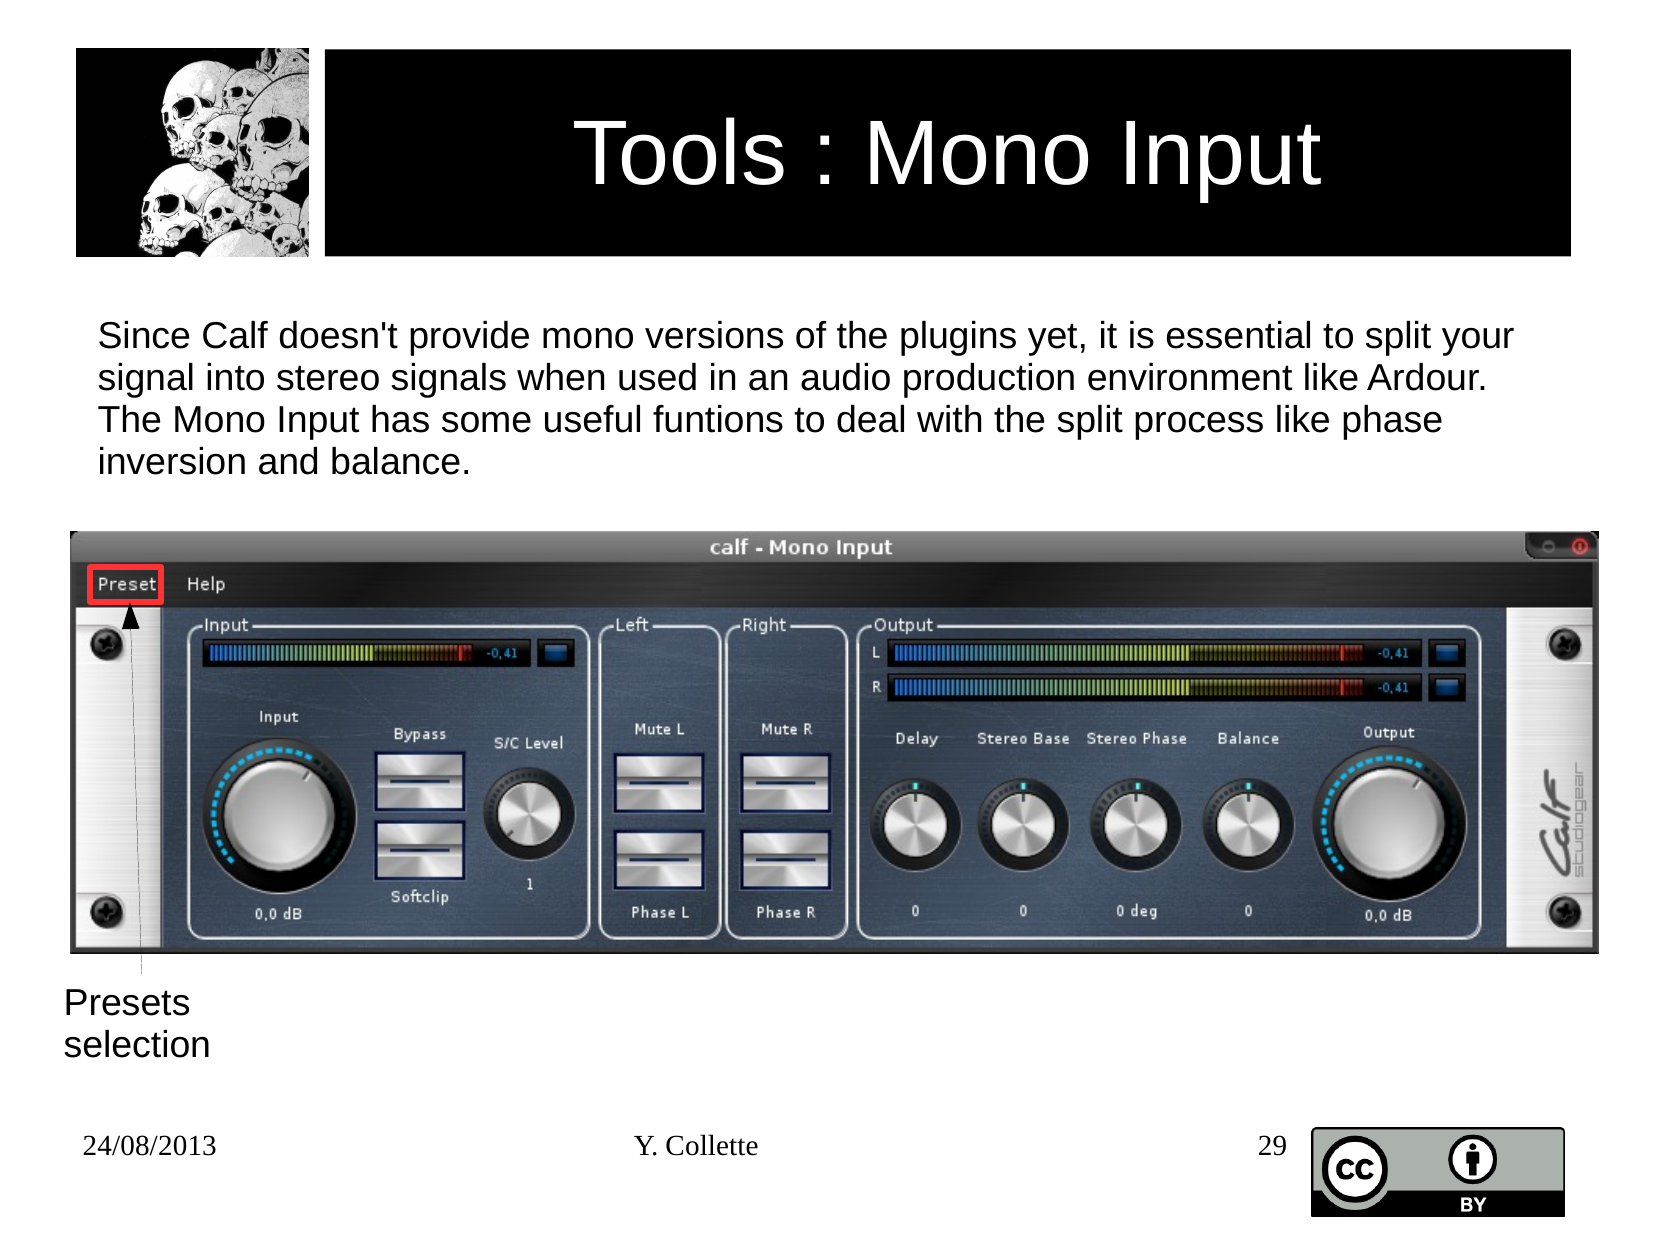

# Tools : Mono Input
Since Calf doesn't provide mono versions of the plugins yet, it is essential to split your signal into stereo signals when used in an audio production environment like Ardour. The Mono Input has some useful funtions to deal with the split process like phase inversion and balance.
Presets selection
Y. Collette
29